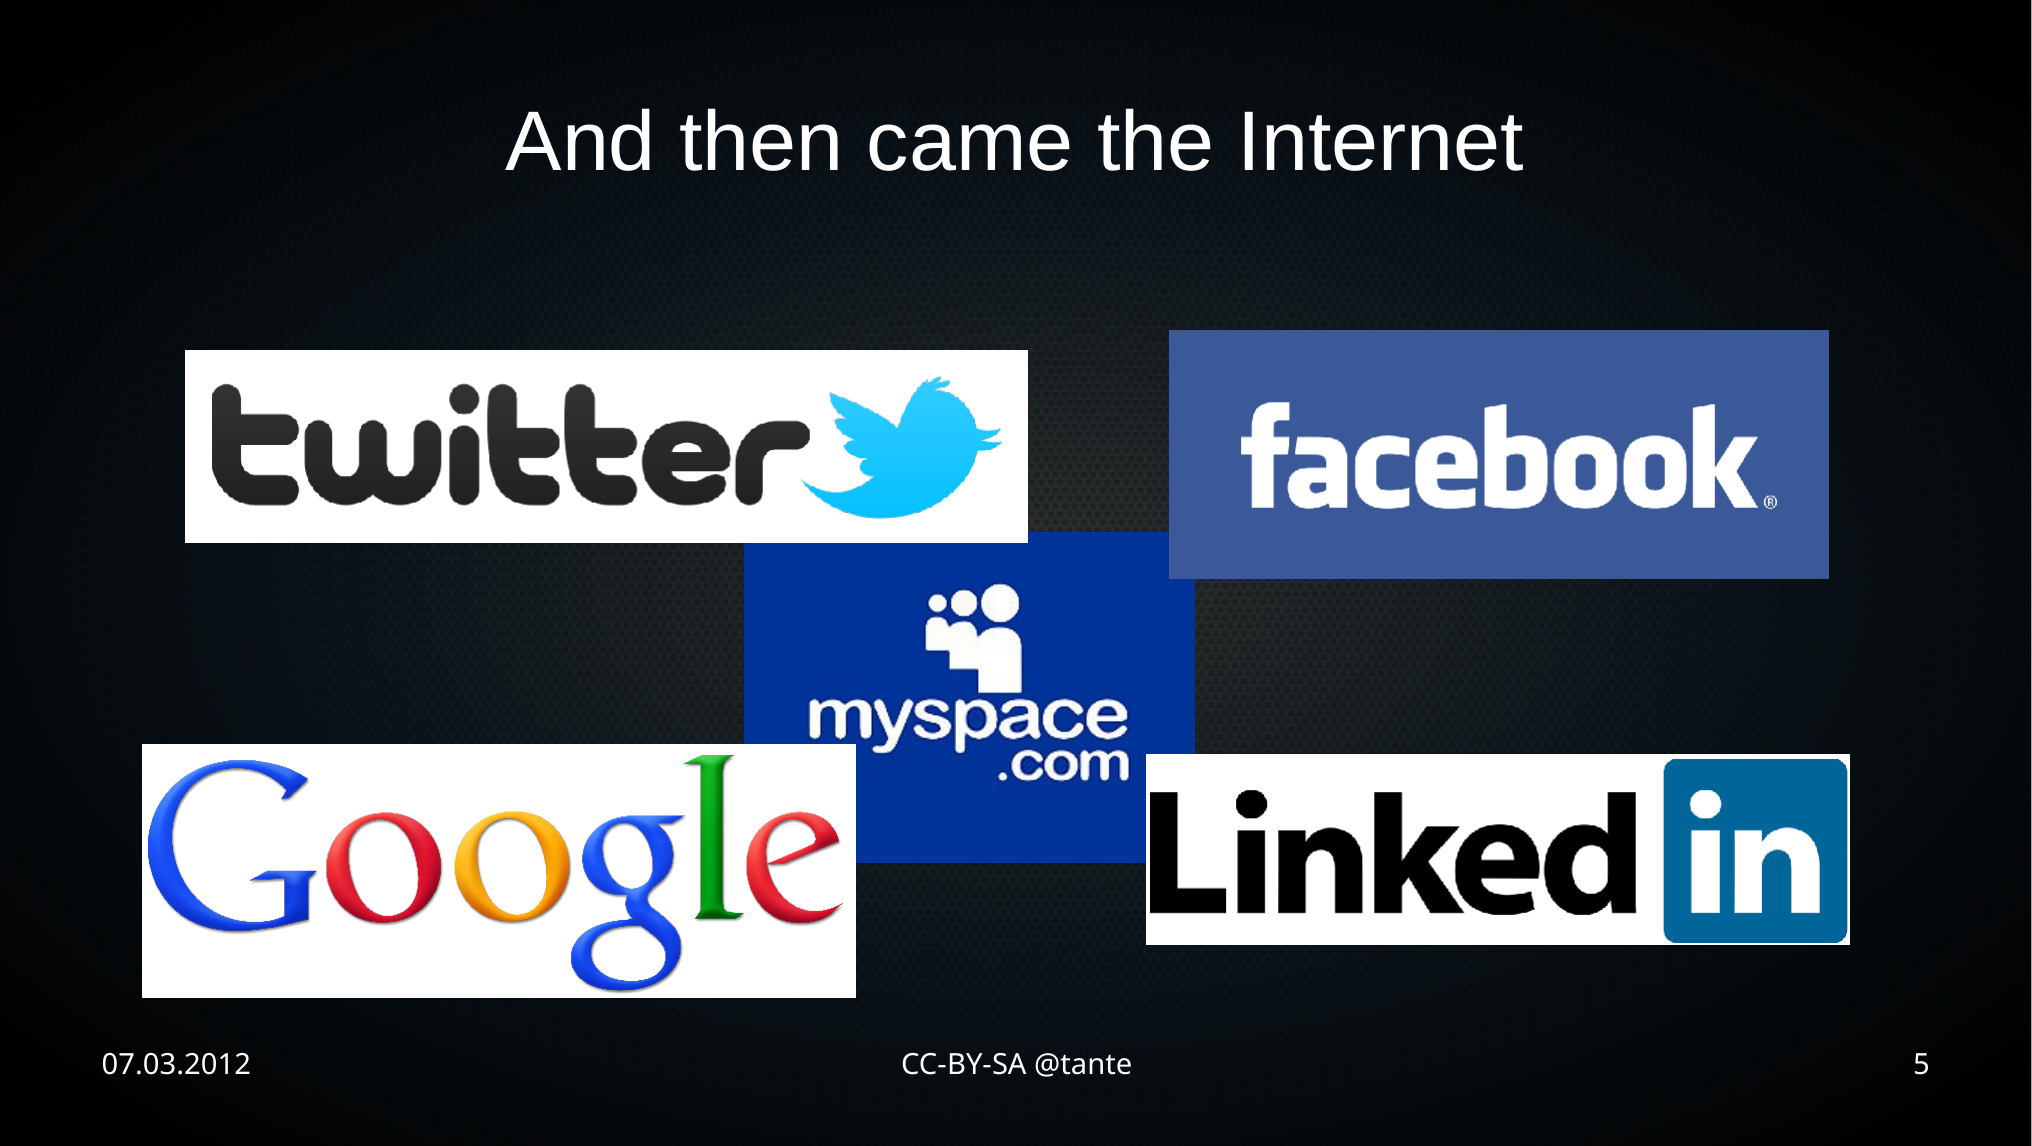

# And then came the Internet
07.03.2012
CC-BY-SA @tante
5